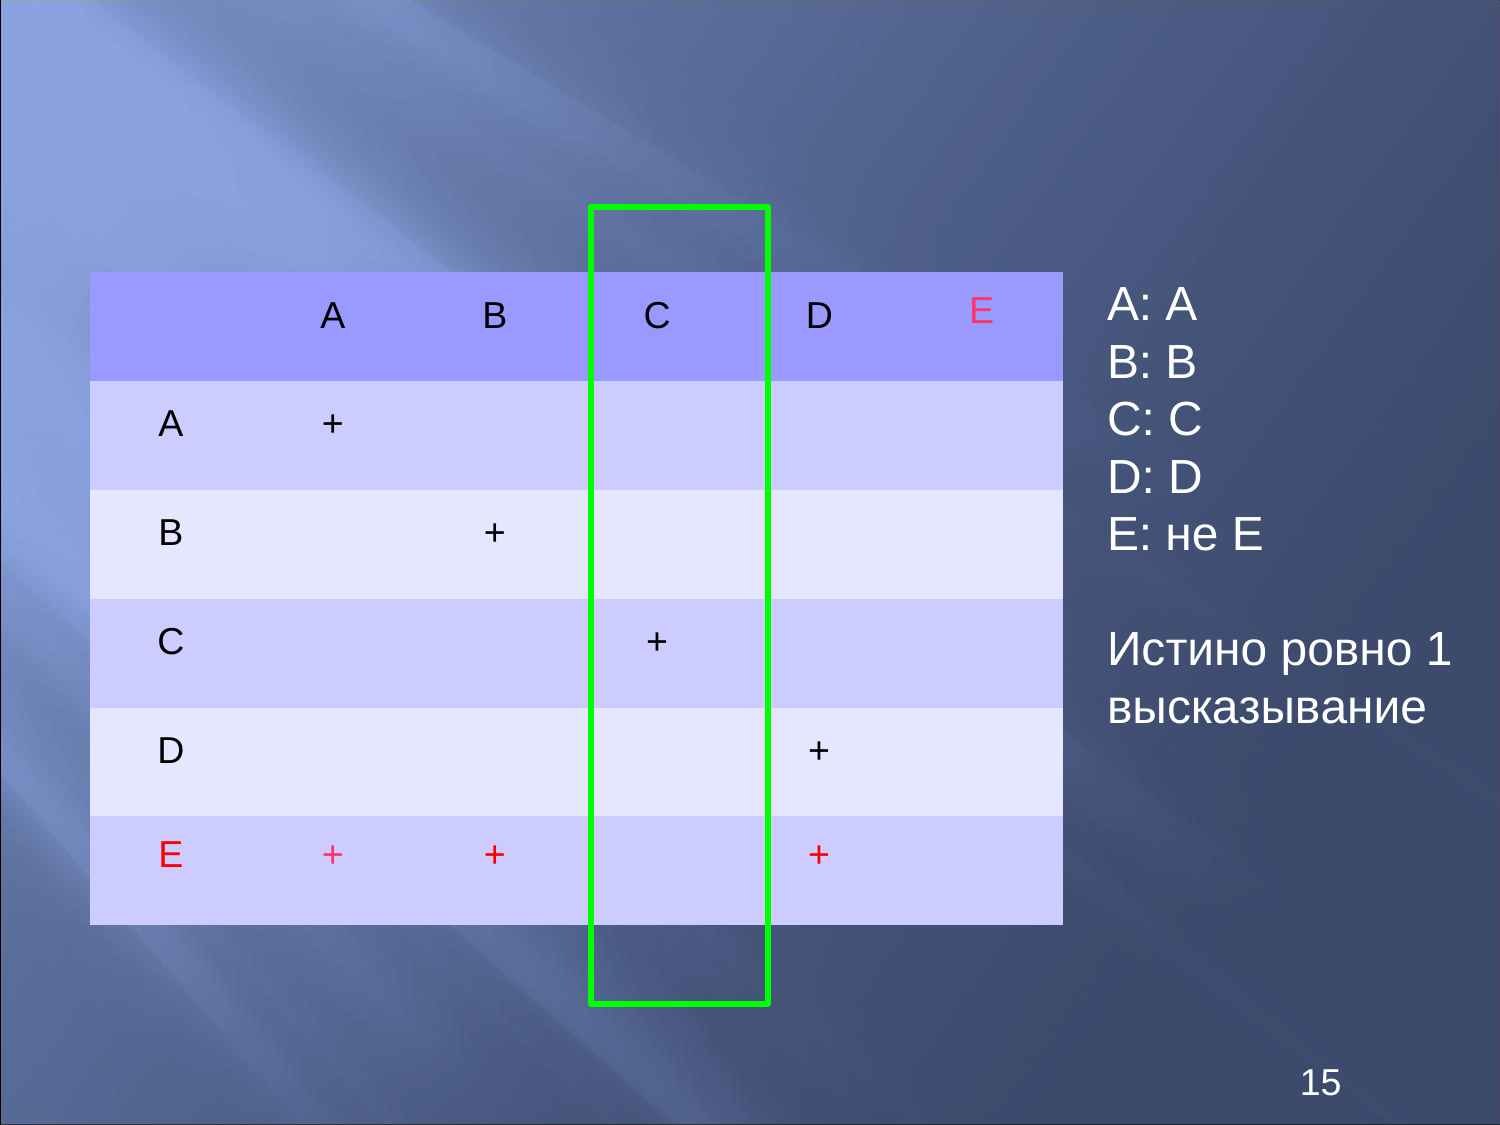

#
A: A
B: B
C: C
D: D
E: не E
Истино ровно 1 высказывание
| | A | B | C | D | E |
| --- | --- | --- | --- | --- | --- |
| A | + | | | | |
| B | | + | | | |
| C | | | + | | |
| D | | | | + | |
| E | + | + | | + | |
15